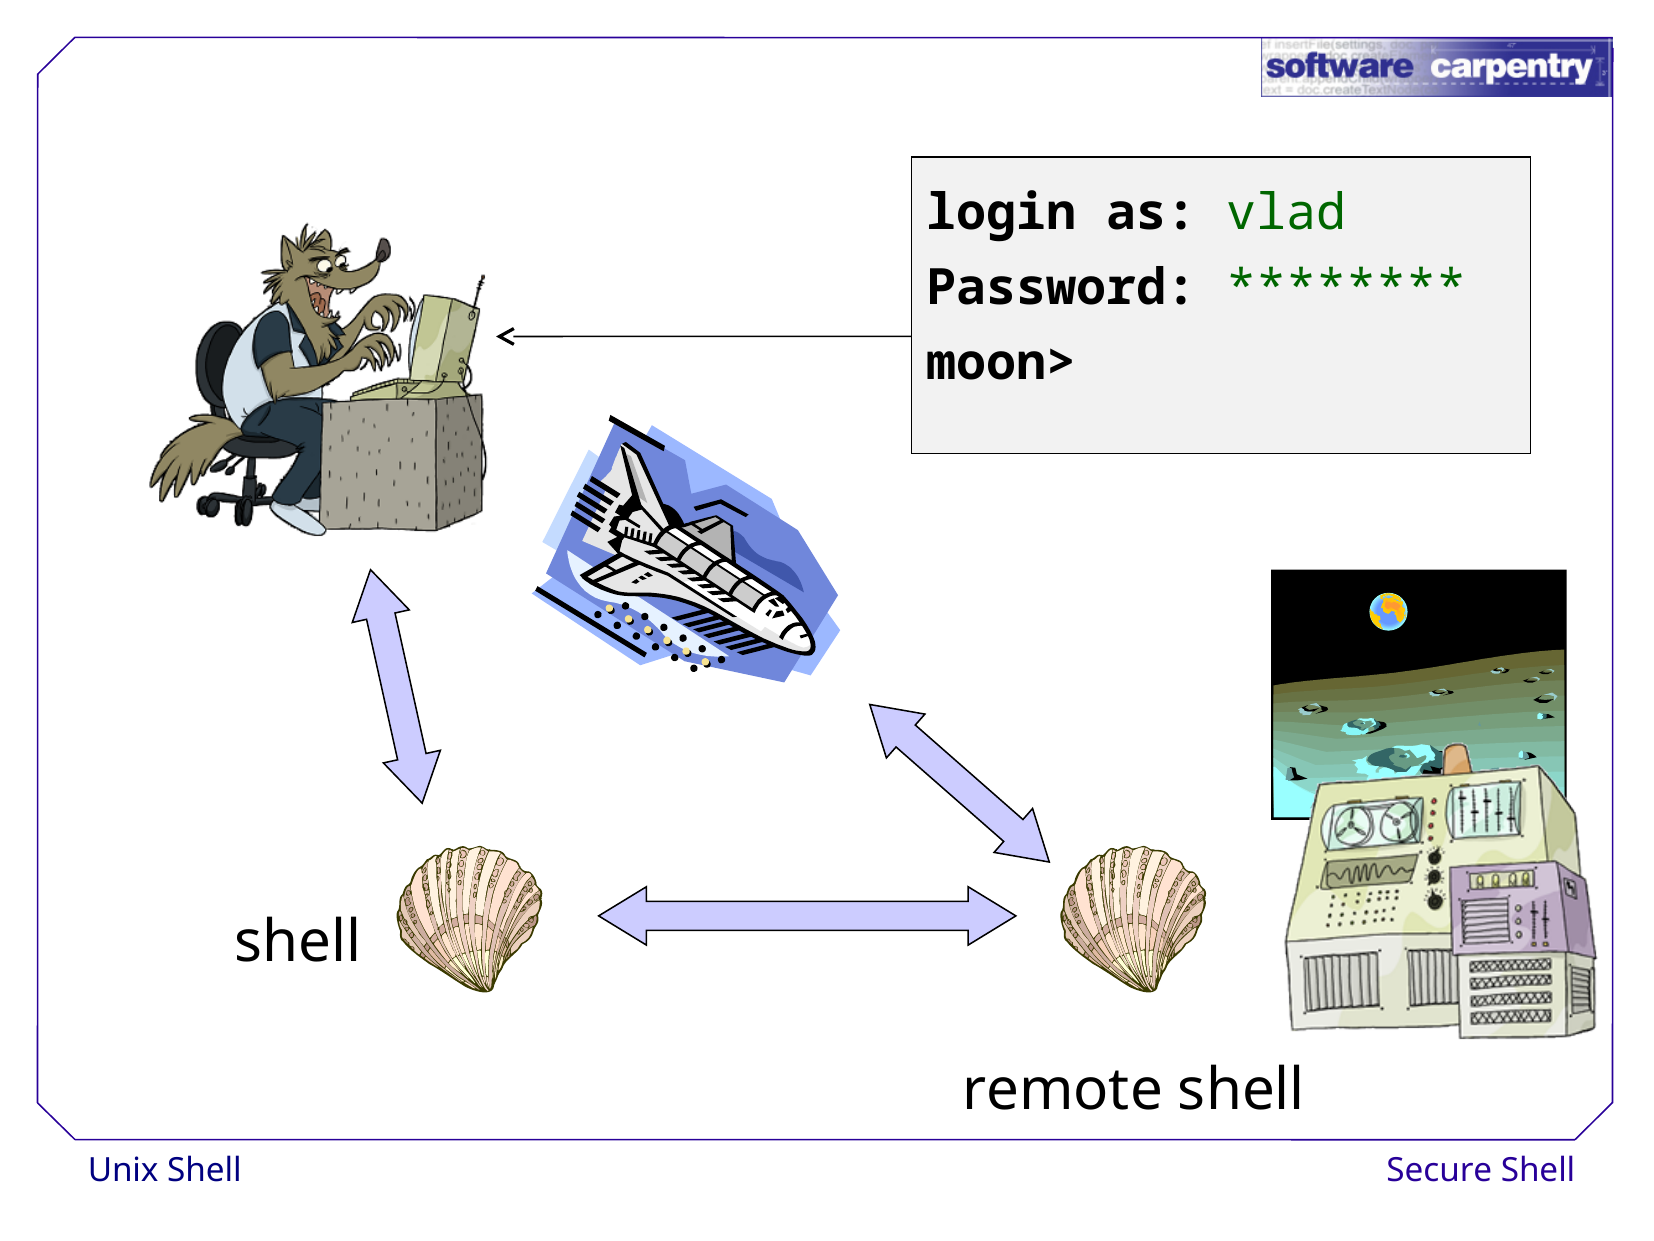

login as: vlad
Password: ********
moon>
shell
remote shell